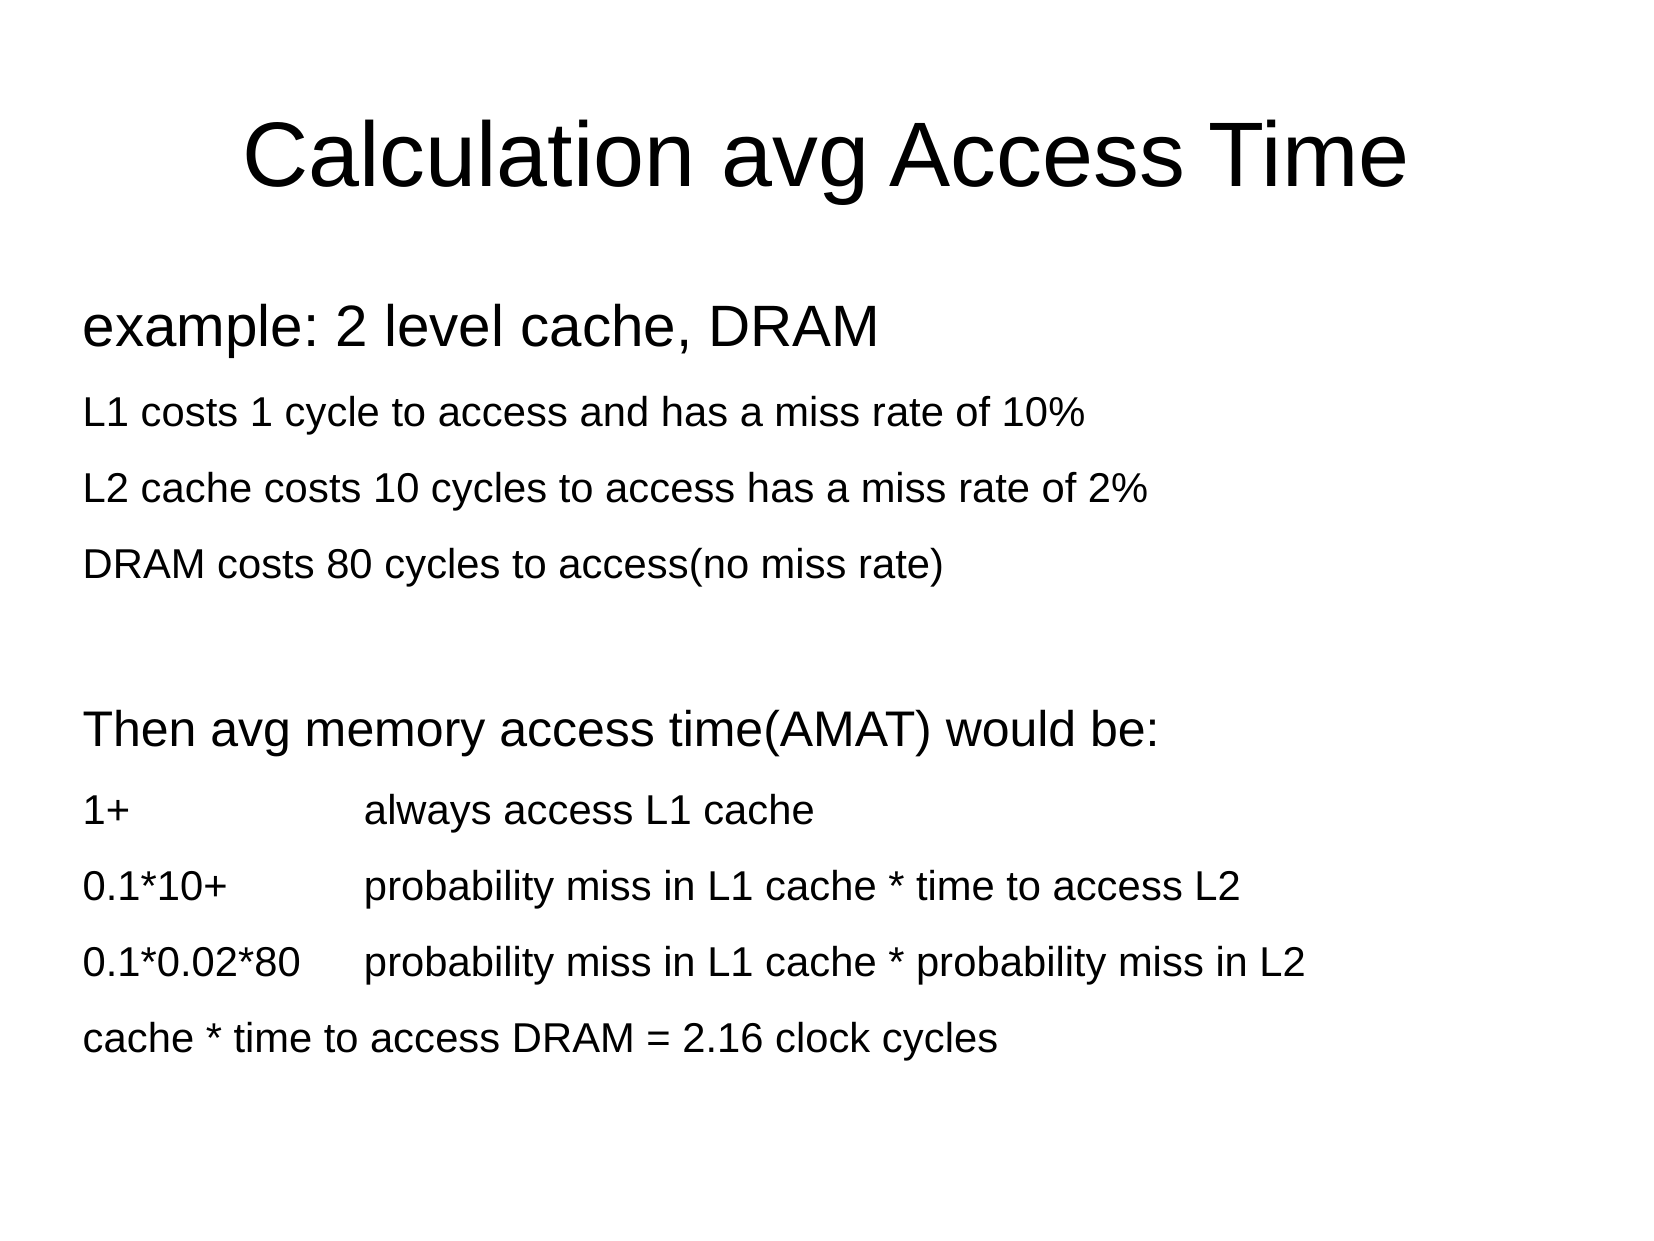

# Calculation avg Access Time
example: 2 level cache, DRAM
L1 costs 1 cycle to access and has a miss rate of 10%
L2 cache costs 10 cycles to access has a miss rate of 2%
DRAM costs 80 cycles to access(no miss rate)
Then avg memory access time(AMAT) would be:
1+			always access L1 cache
0.1*10+		probability miss in L1 cache * time to access L2
0.1*0.02*80	probability miss in L1 cache * probability miss in L2
cache * time to access DRAM = 2.16 clock cycles